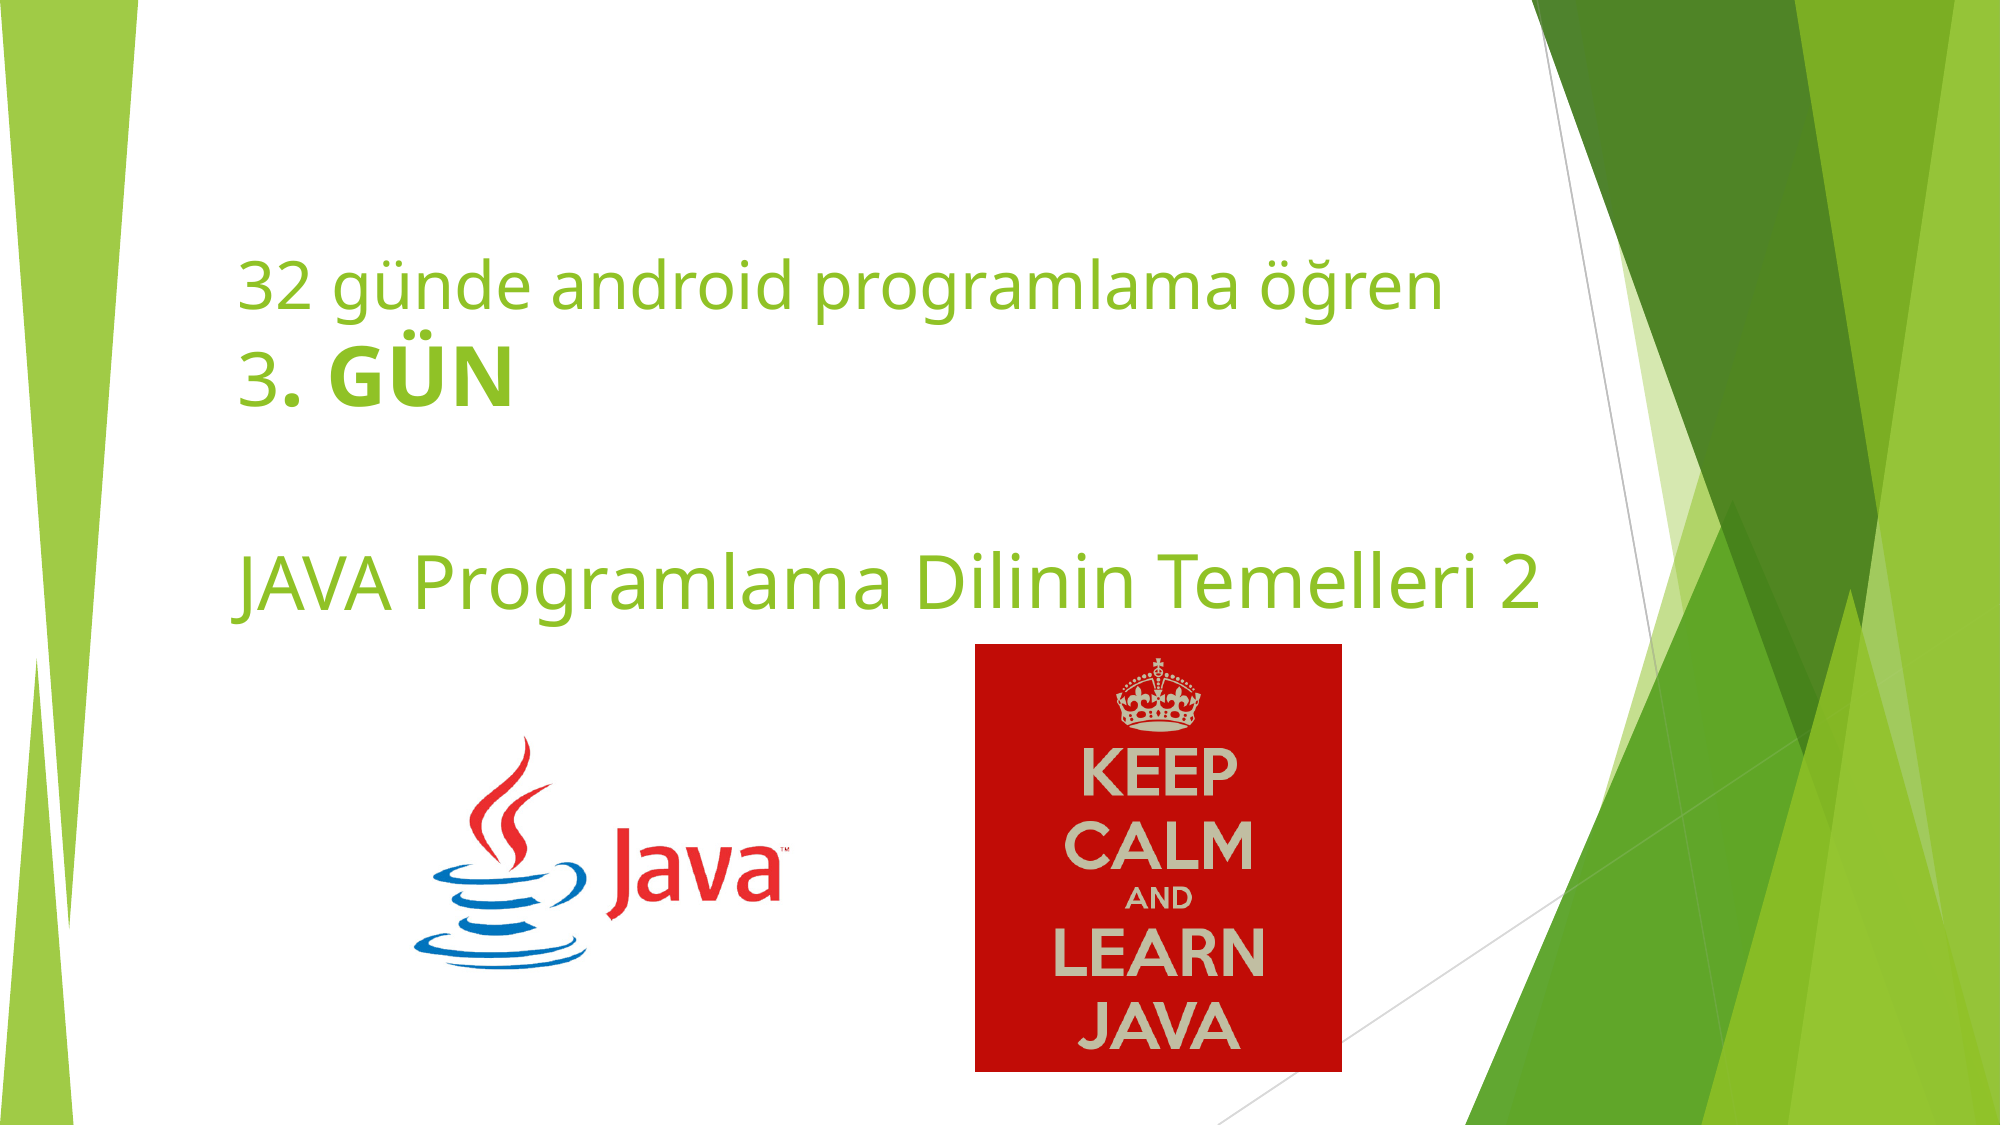

# 32 günde android programlama öğren 3. GÜN
JAVA Programlama Dilinin Temelleri 2